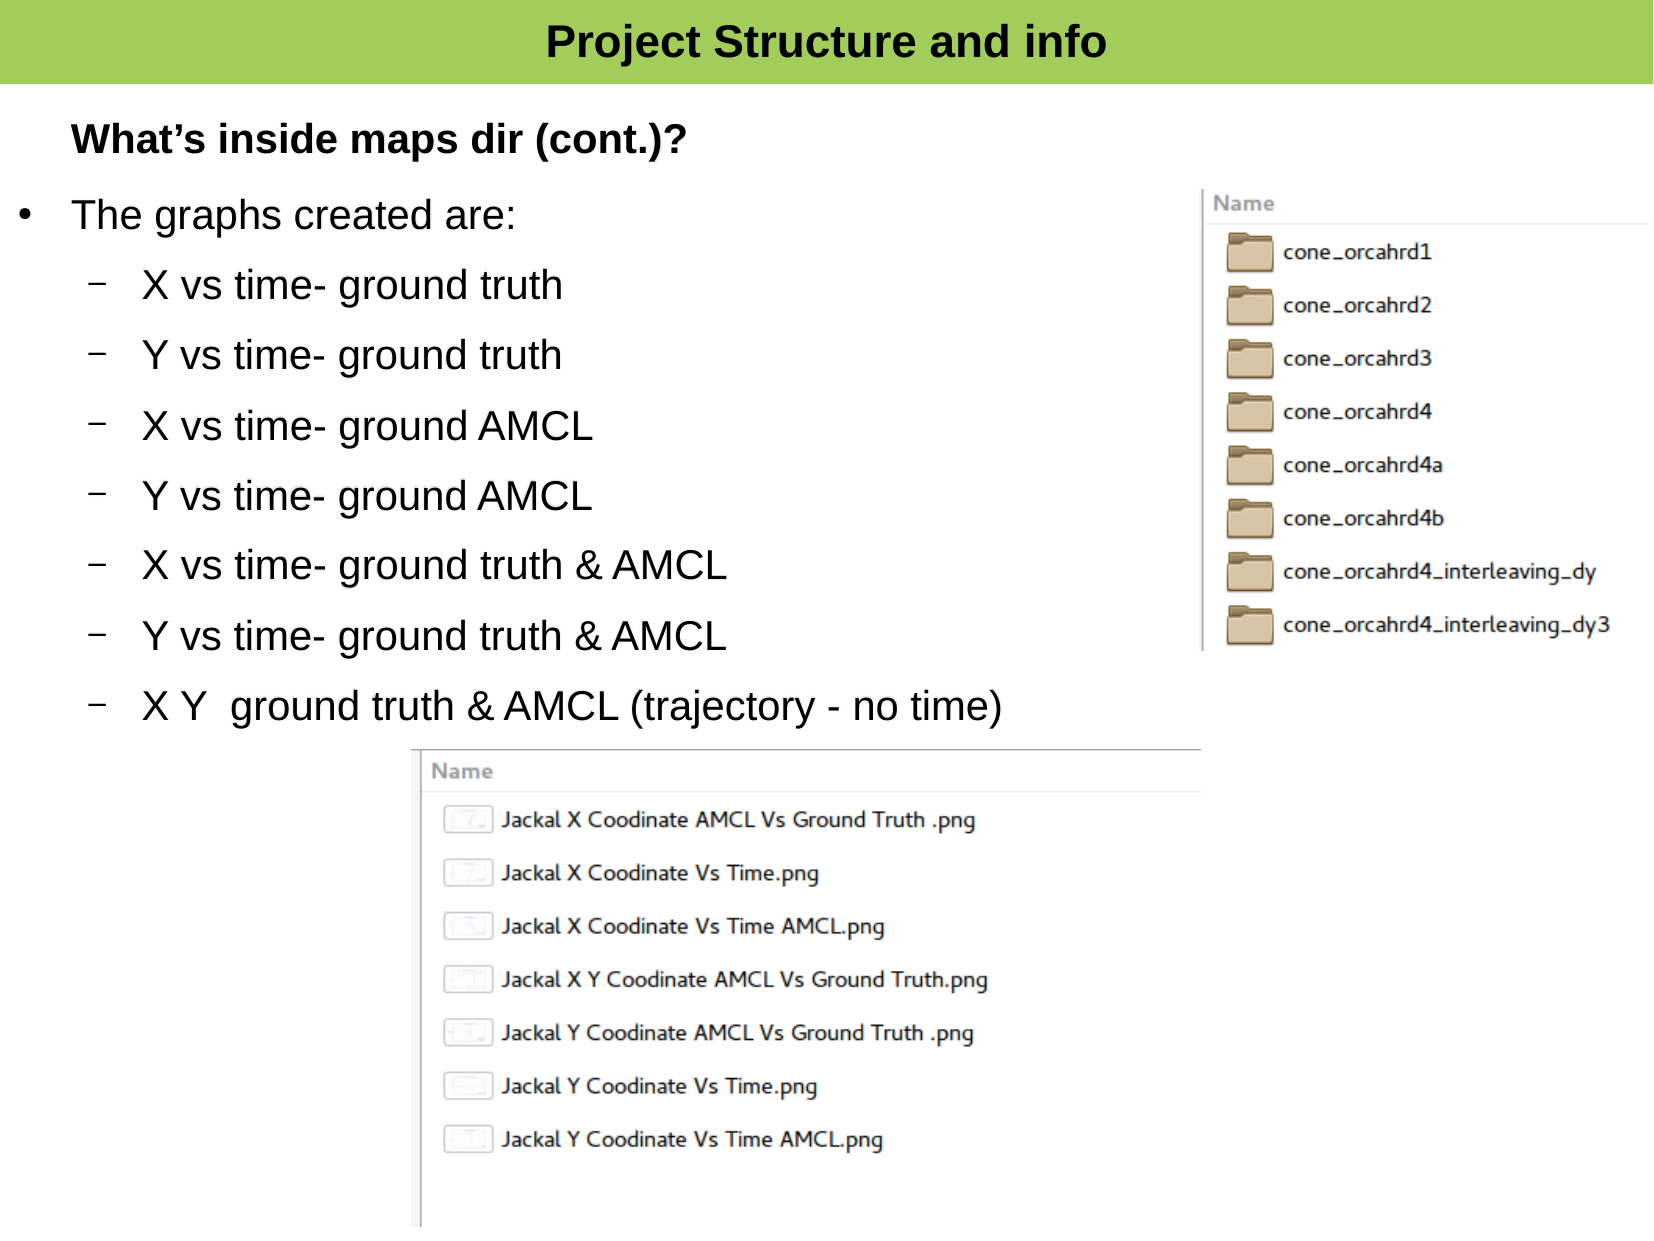

# Project Structure and info
What’s inside maps dir (cont.)?
The graphs created are:
X vs time- ground truth
Y vs time- ground truth
X vs time- ground AMCL
Y vs time- ground AMCL
X vs time- ground truth & AMCL
Y vs time- ground truth & AMCL
X Y ground truth & AMCL (trajectory - no time)